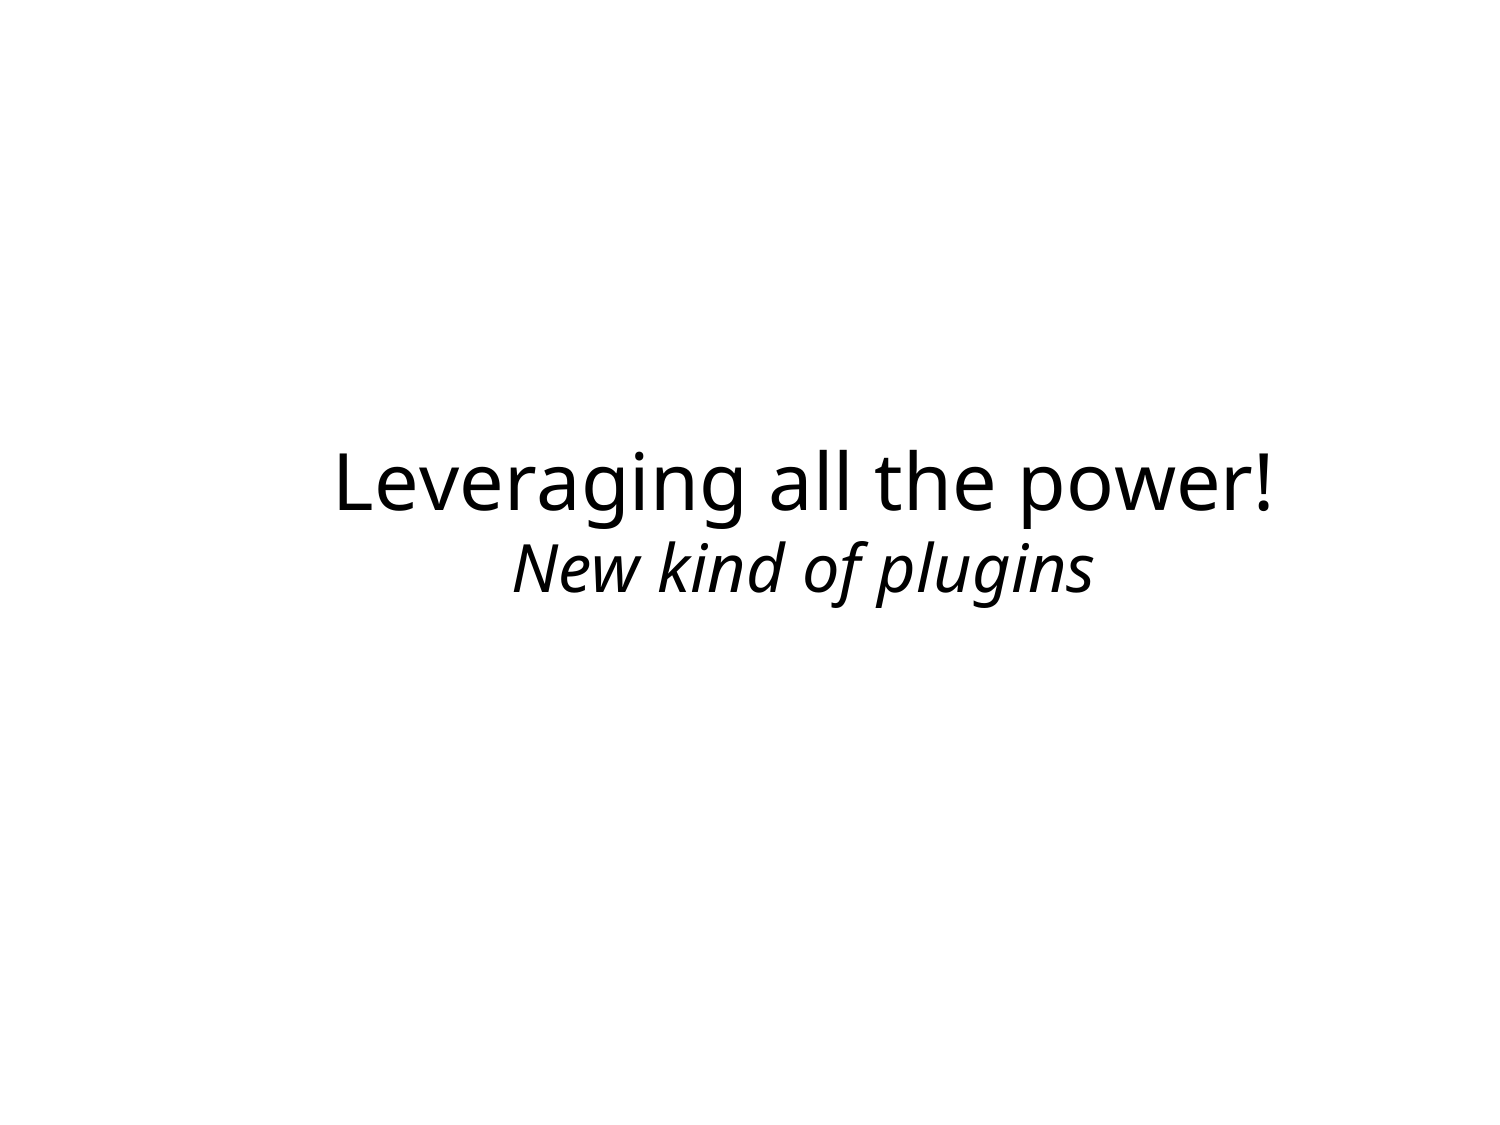

# Leveraging all the power! New kind of plugins